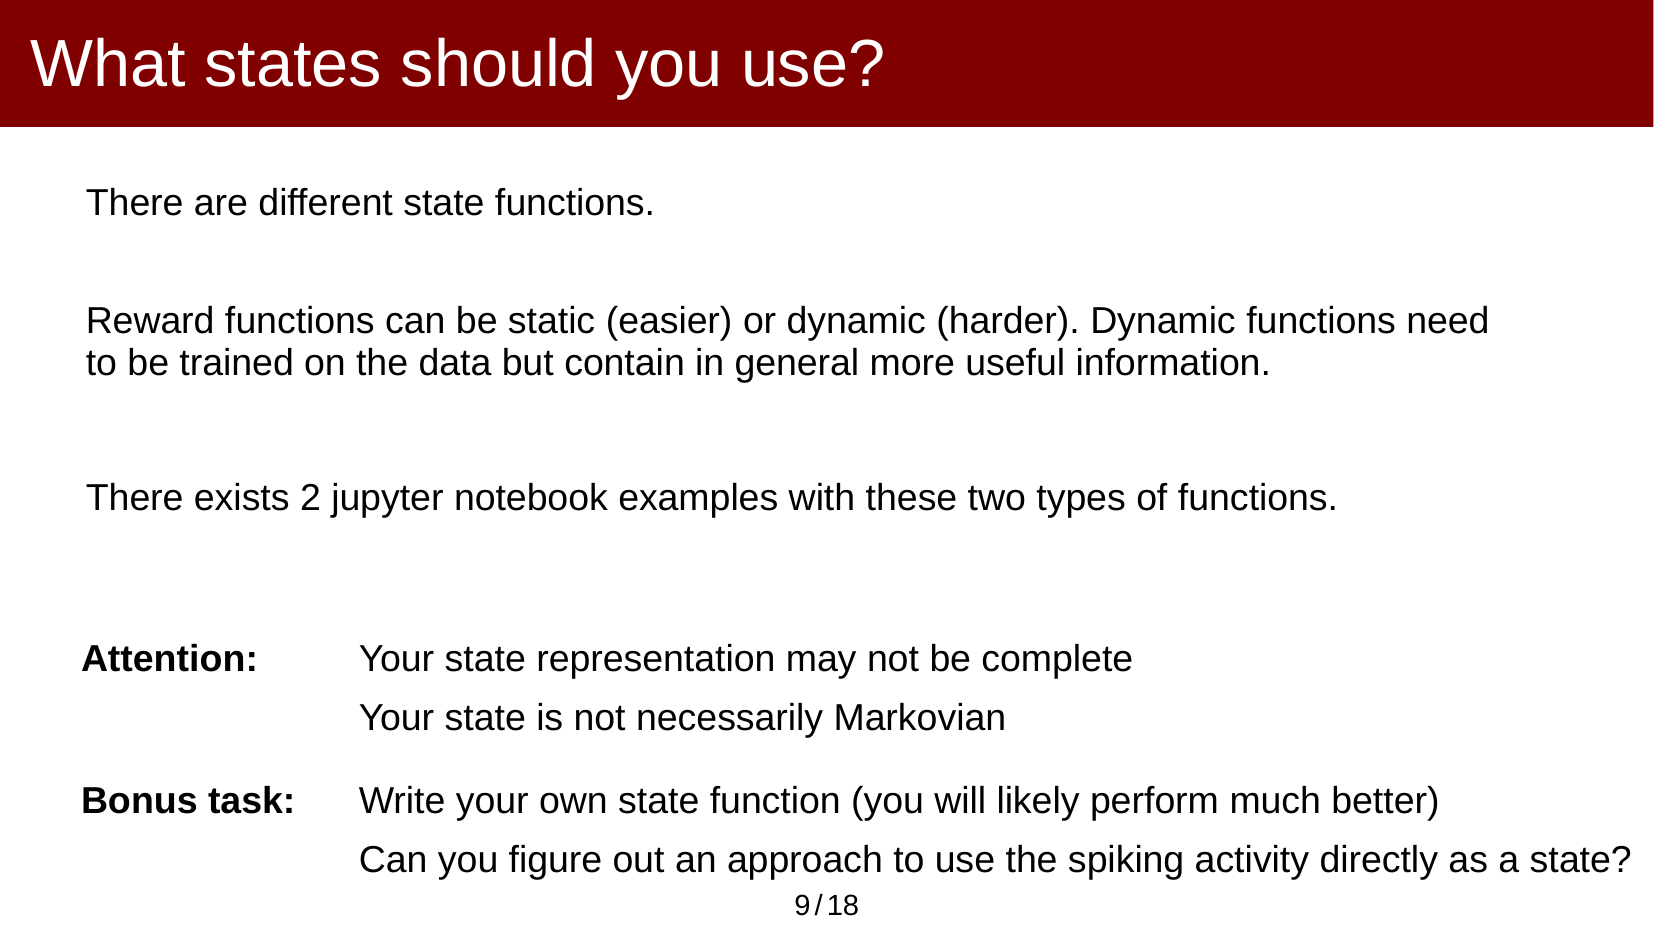

What states should you use?
There are different state functions.
Reward functions can be static (easier) or dynamic (harder). Dynamic functions need to be trained on the data but contain in general more useful information.
There exists 2 jupyter notebook examples with these two types of functions.
Attention:
Your state representation may not be complete
Your state is not necessarily Markovian
Bonus task:
Write your own state function (you will likely perform much better)
Can you figure out an approach to use the spiking activity directly as a state?